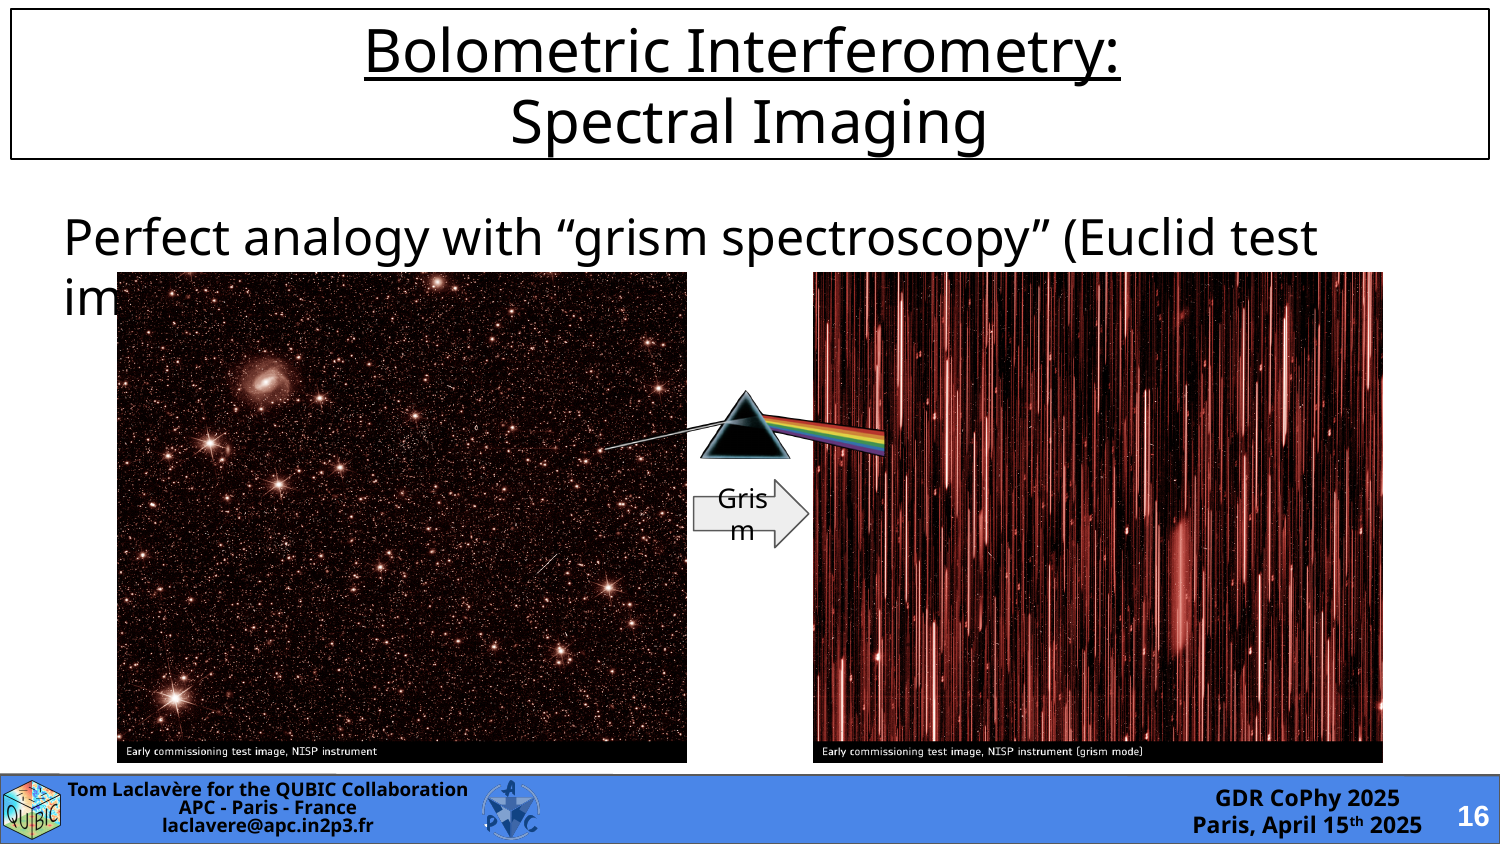

# Bolometric Interferometry: Spectral Imaging
Perfect analogy with “grism spectroscopy” (Euclid test images)
Grism